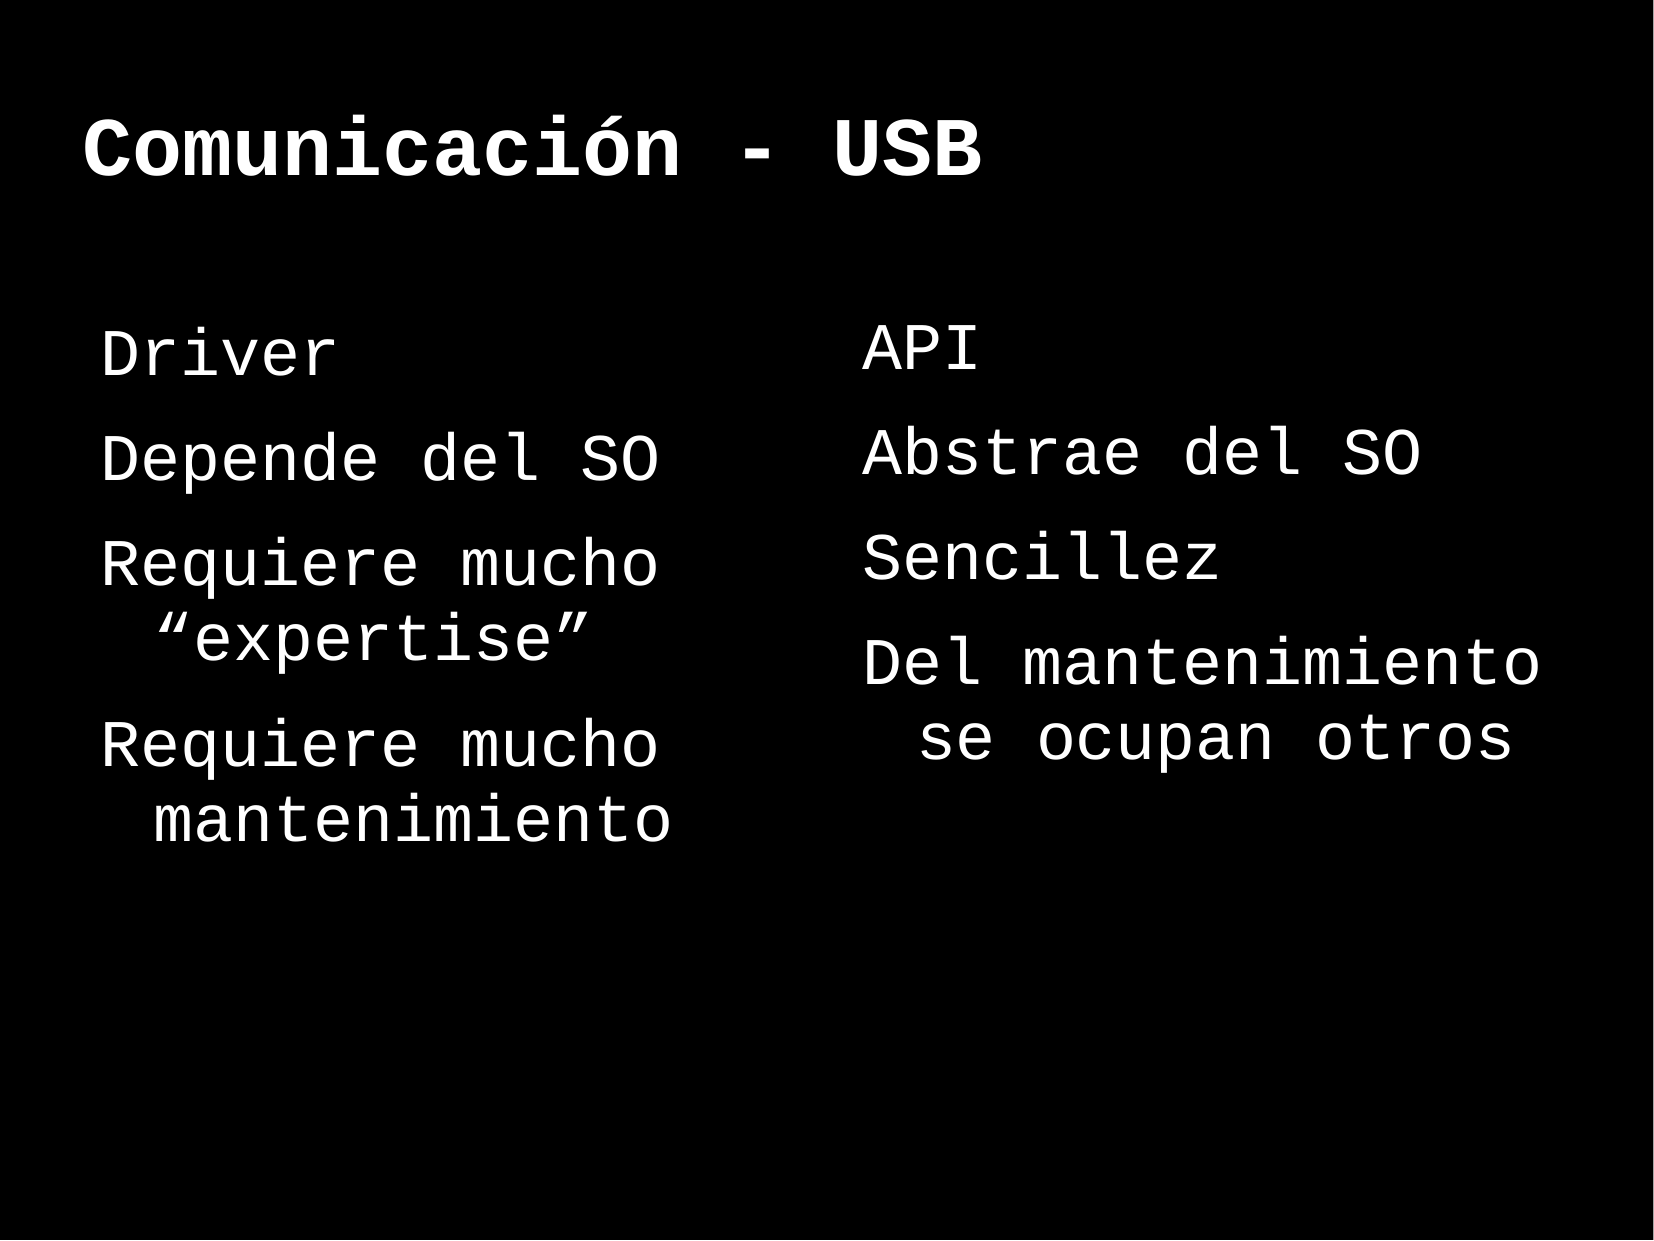

# Comunicación - USB
API
Abstrae del SO
Sencillez
Del mantenimiento se ocupan otros
Driver
Depende del SO
Requiere mucho “expertise”
Requiere mucho mantenimiento